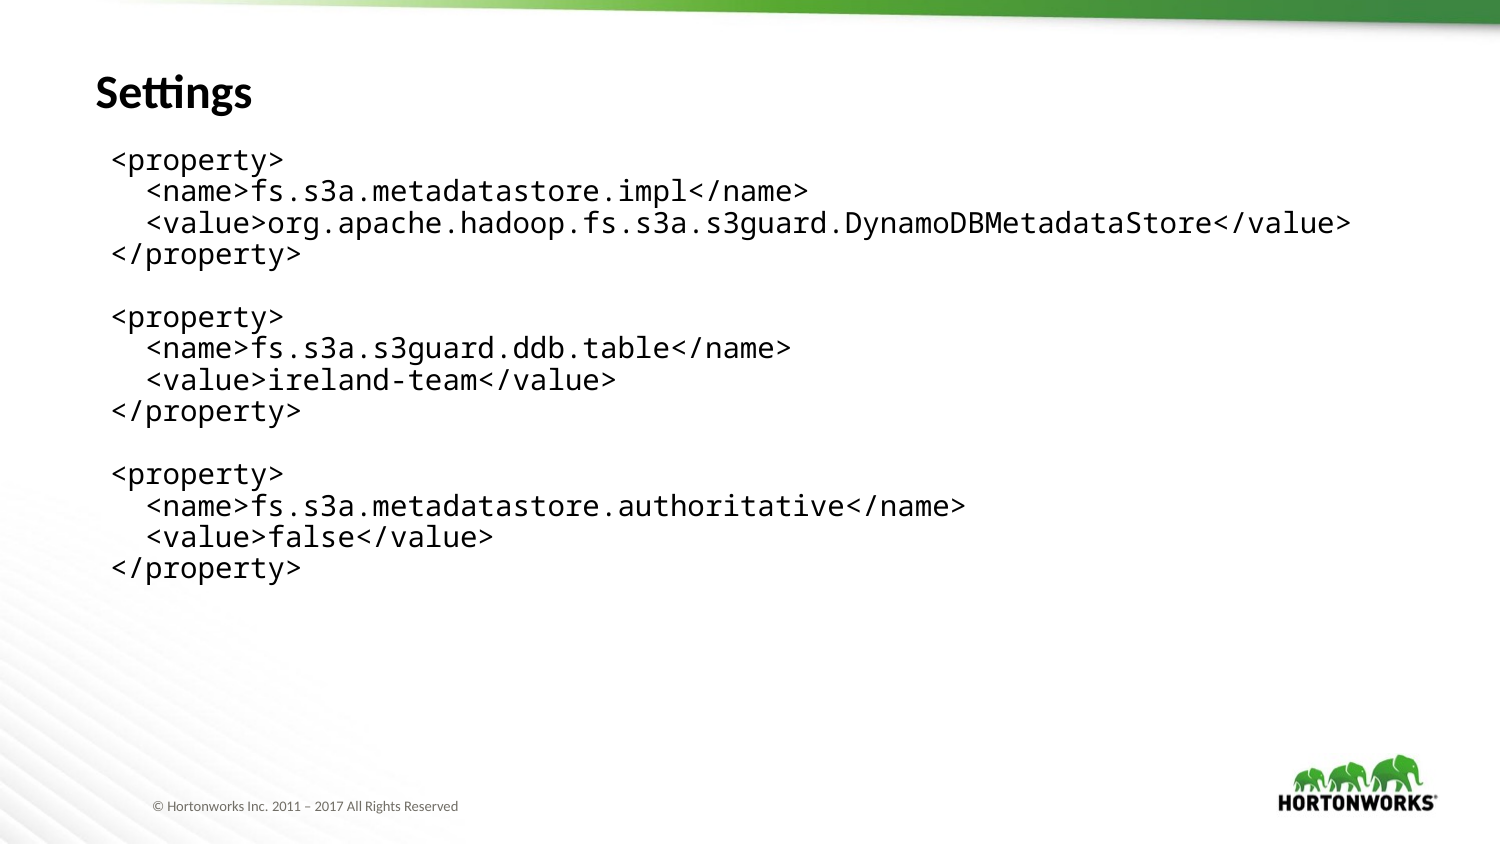

# Settings
<property>
 <name>fs.s3a.metadatastore.impl</name>
 <value>org.apache.hadoop.fs.s3a.s3guard.DynamoDBMetadataStore</value>
</property>
<property>
 <name>fs.s3a.s3guard.ddb.table</name>
 <value>ireland-team</value>
</property>
<property>
 <name>fs.s3a.metadatastore.authoritative</name>
 <value>false</value>
</property>